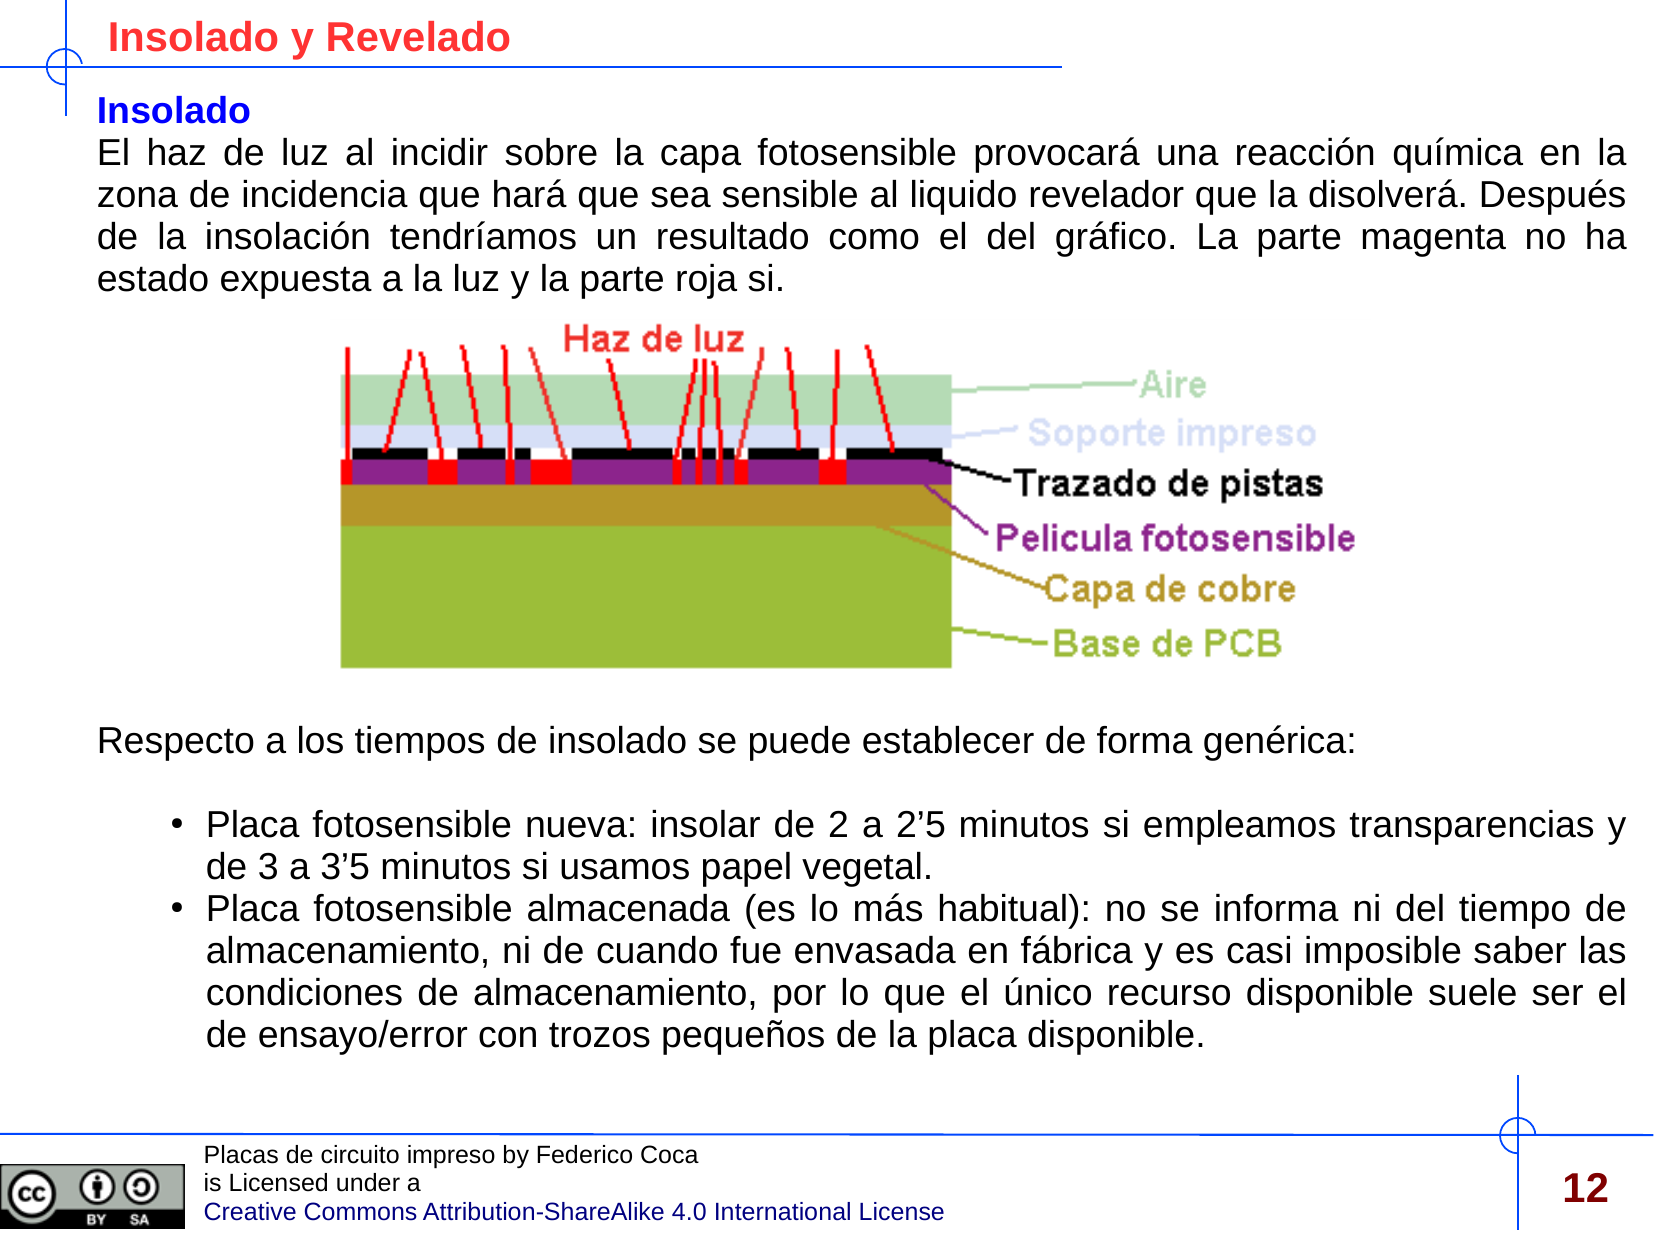

Insolado y Revelado
Insolado
El haz de luz al incidir sobre la capa fotosensible provocará una reacción química en la zona de incidencia que hará que sea sensible al liquido revelador que la disolverá. Después de la insolación tendríamos un resultado como el del gráfico. La parte magenta no ha estado expuesta a la luz y la parte roja si.
Respecto a los tiempos de insolado se puede establecer de forma genérica:
Placa fotosensible nueva: insolar de 2 a 2’5 minutos si empleamos transparencias y de 3 a 3’5 minutos si usamos papel vegetal.
Placa fotosensible almacenada (es lo más habitual): no se informa ni del tiempo de almacenamiento, ni de cuando fue envasada en fábrica y es casi imposible saber las condiciones de almacenamiento, por lo que el único recurso disponible suele ser el de ensayo/error con trozos pequeños de la placa disponible.
Placas de circuito impreso by Federico Coca
is Licensed under a Creative Commons Attribution-ShareAlike 4.0 International License